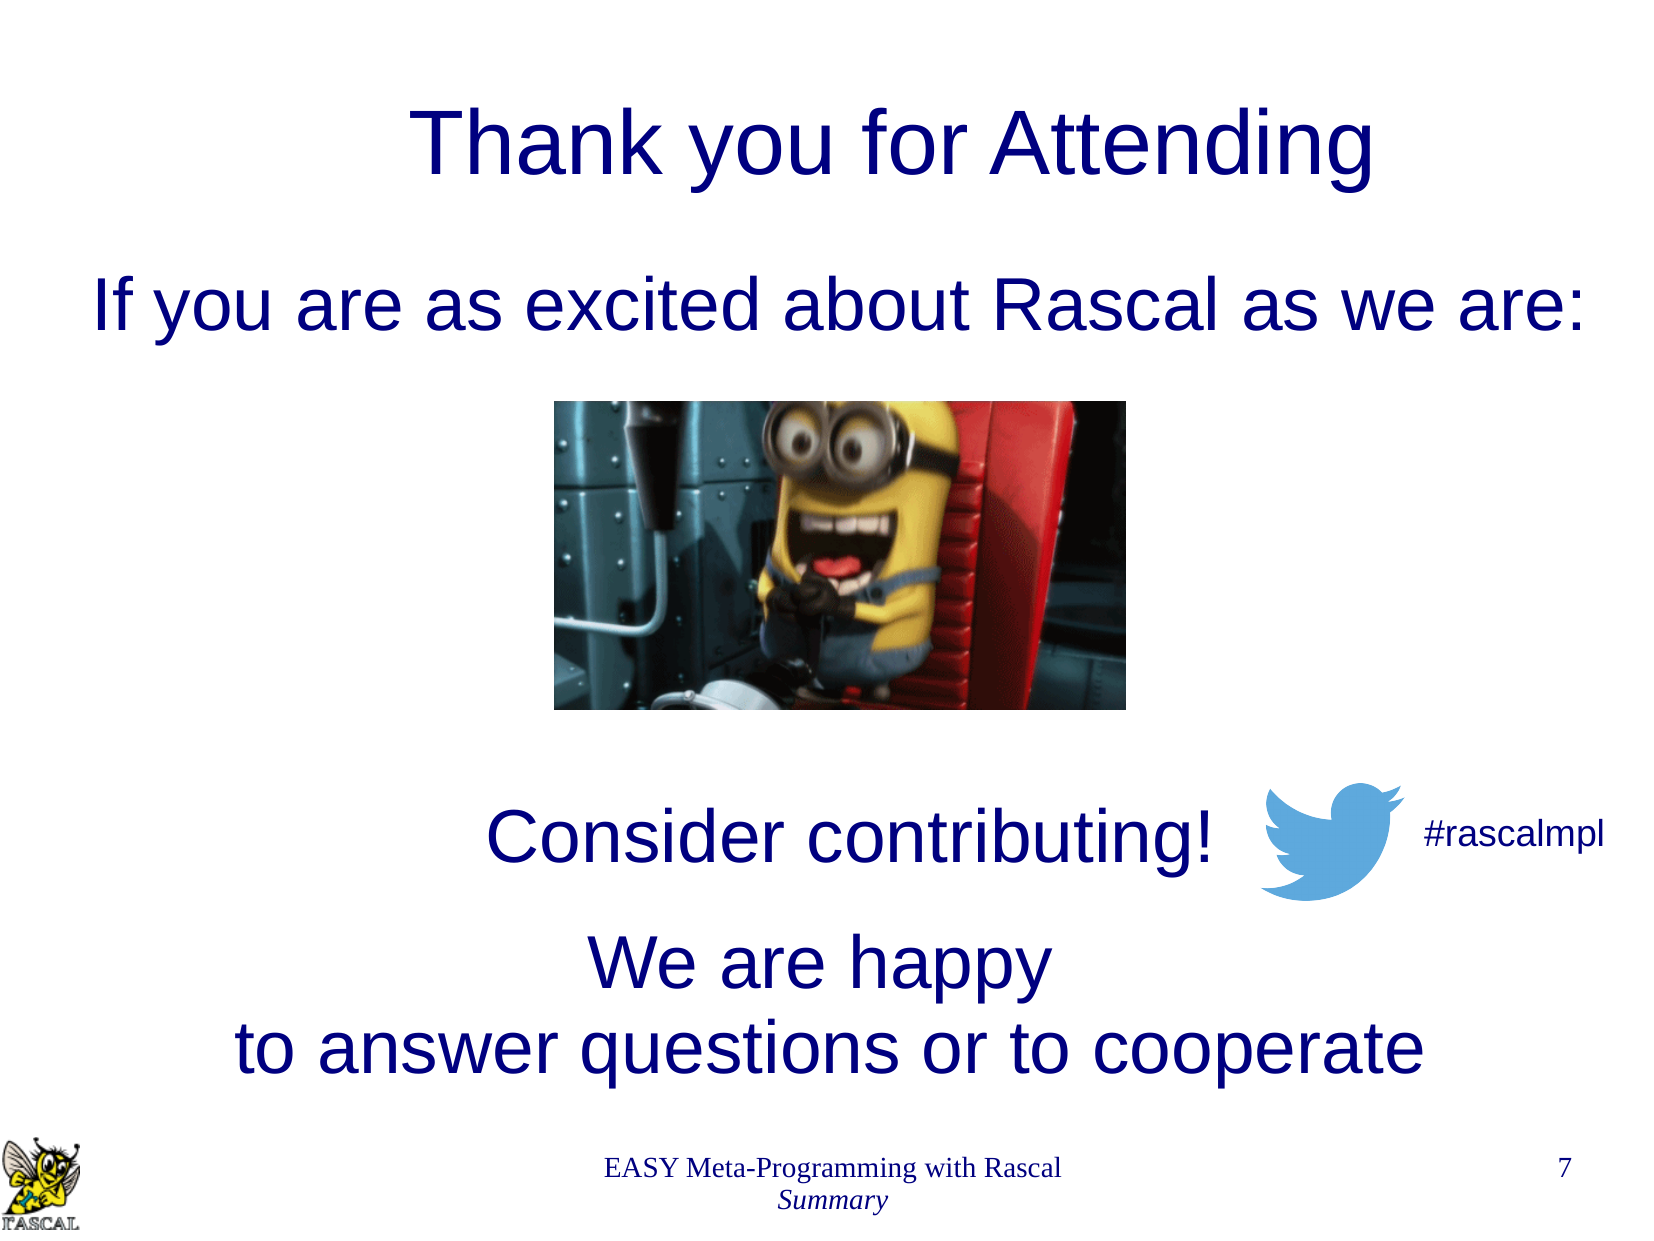

Thank you for Attending
If you are as excited about Rascal as we are:
#rascalmpl
Consider contributing!
We are happy
to answer questions or to cooperate
7